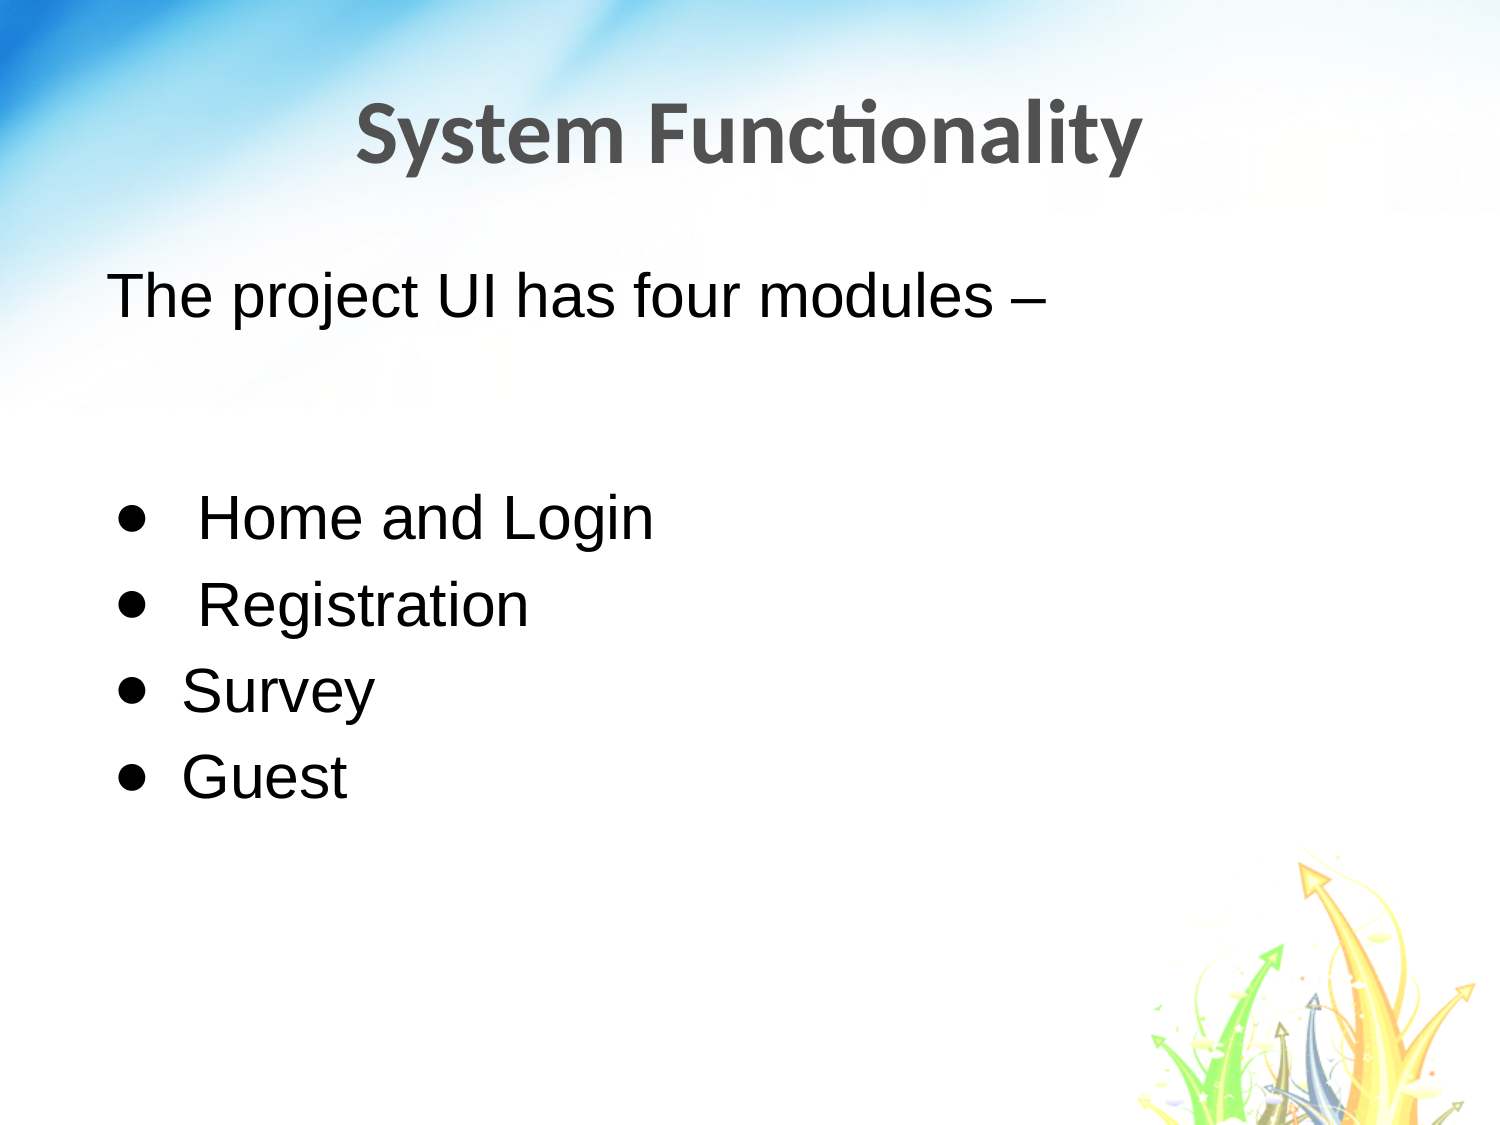

# System Functionality
The project UI has four modules –
 Home and Login
 Registration
Survey
Guest